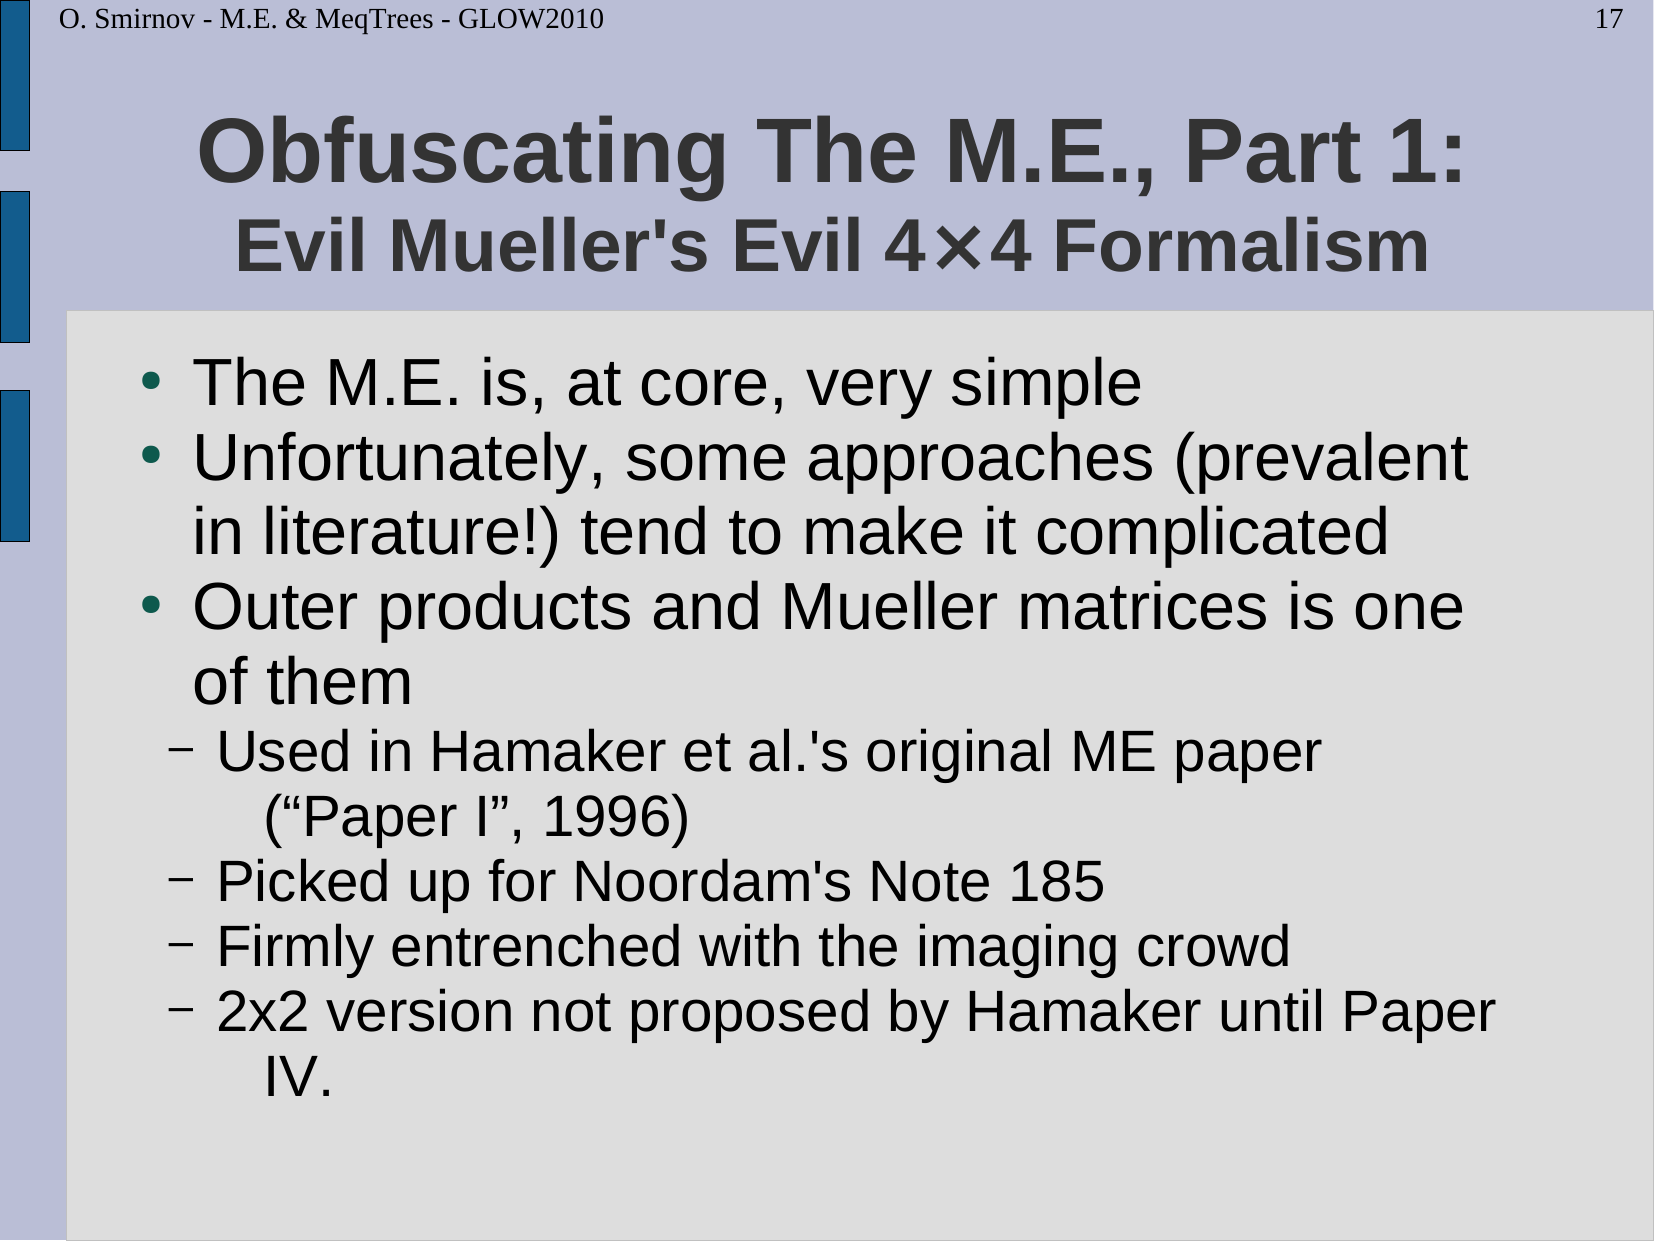

O. Smirnov - M.E. & MeqTrees - GLOW2010
17
# Obfuscating The M.E., Part 1: Evil Mueller's Evil 4×4 Formalism
The M.E. is, at core, very simple
Unfortunately, some approaches (prevalent in literature!) tend to make it complicated
Outer products and Mueller matrices is one of them
Used in Hamaker et al.'s original ME paper (“Paper I”, 1996)
Picked up for Noordam's Note 185
Firmly entrenched with the imaging crowd
2x2 version not proposed by Hamaker until Paper IV.